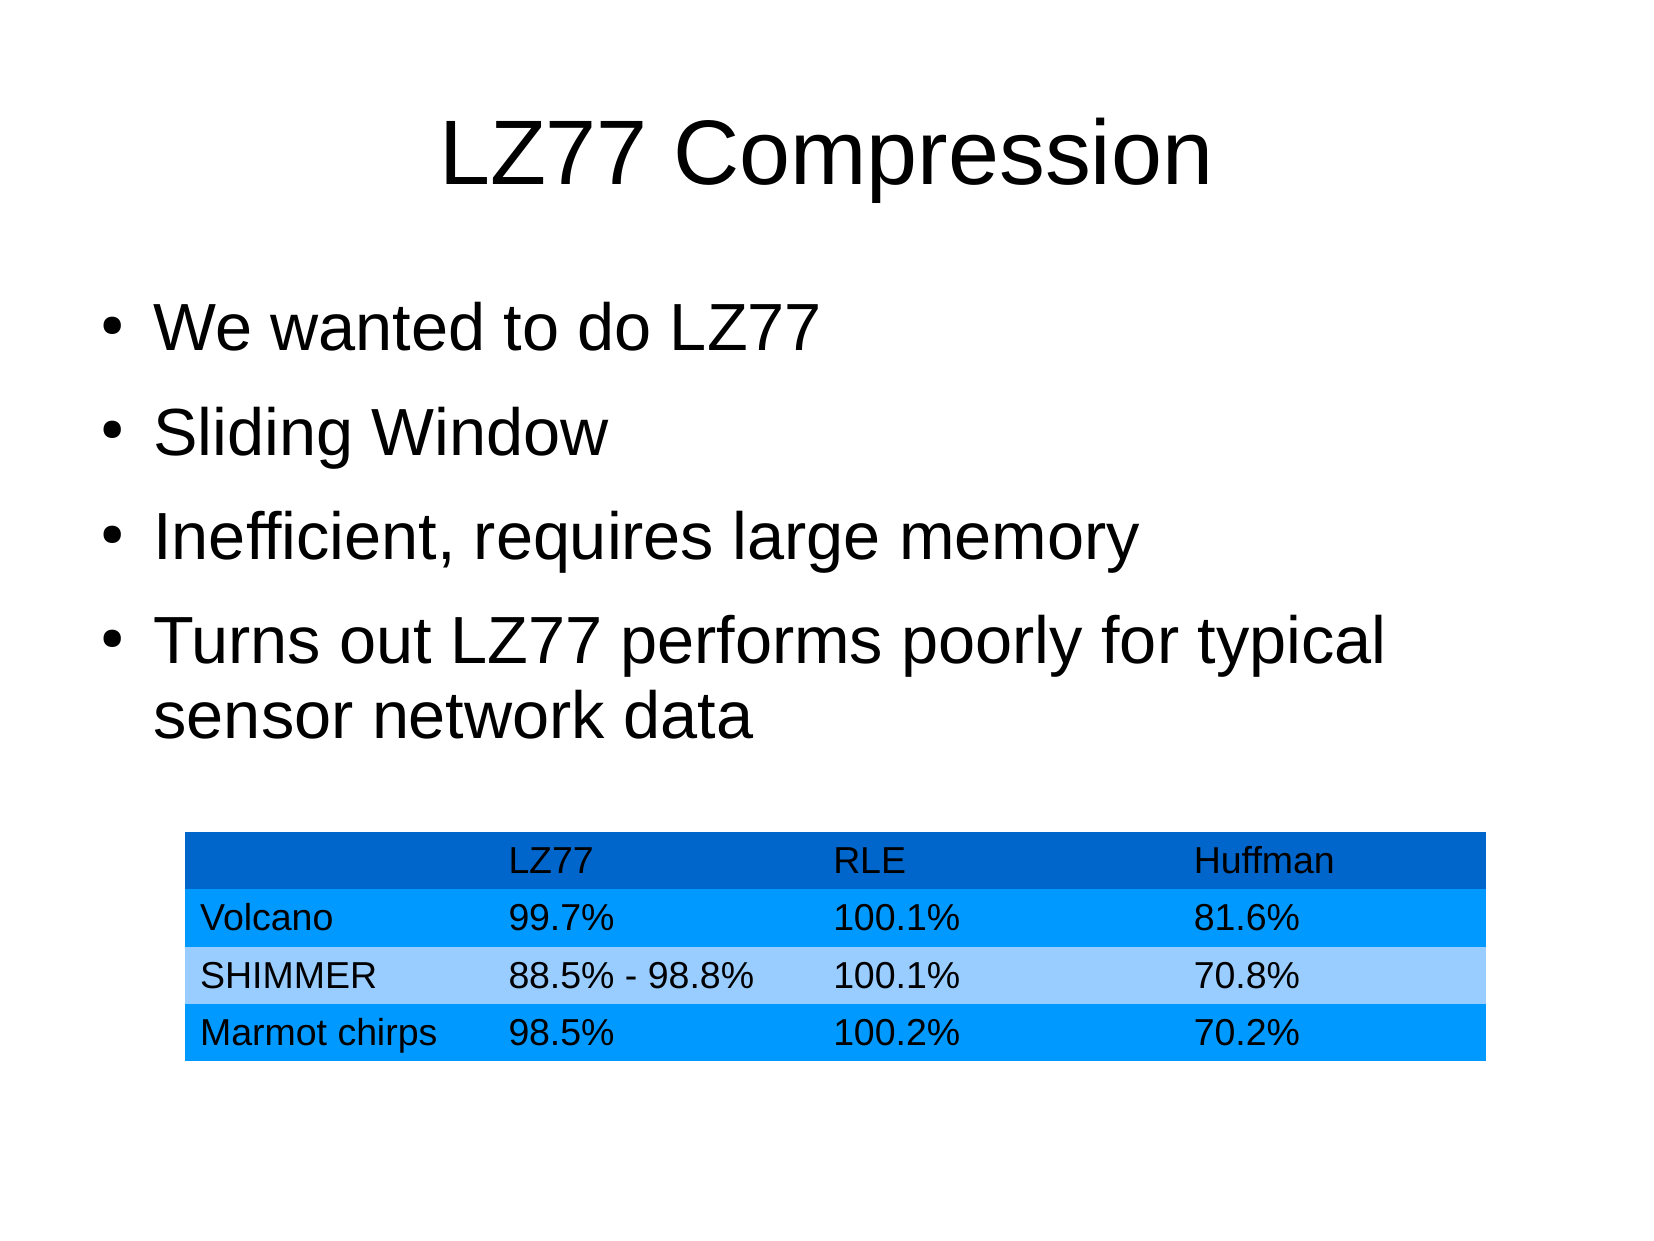

# LZ77 Compression
We wanted to do LZ77
Sliding Window
Inefficient, requires large memory
Turns out LZ77 performs poorly for typical sensor network data
| | LZ77 | RLE | Huffman |
| --- | --- | --- | --- |
| Volcano | 99.7% | 100.1% | 81.6% |
| SHIMMER | 88.5% - 98.8% | 100.1% | 70.8% |
| Marmot chirps | 98.5% | 100.2% | 70.2% |